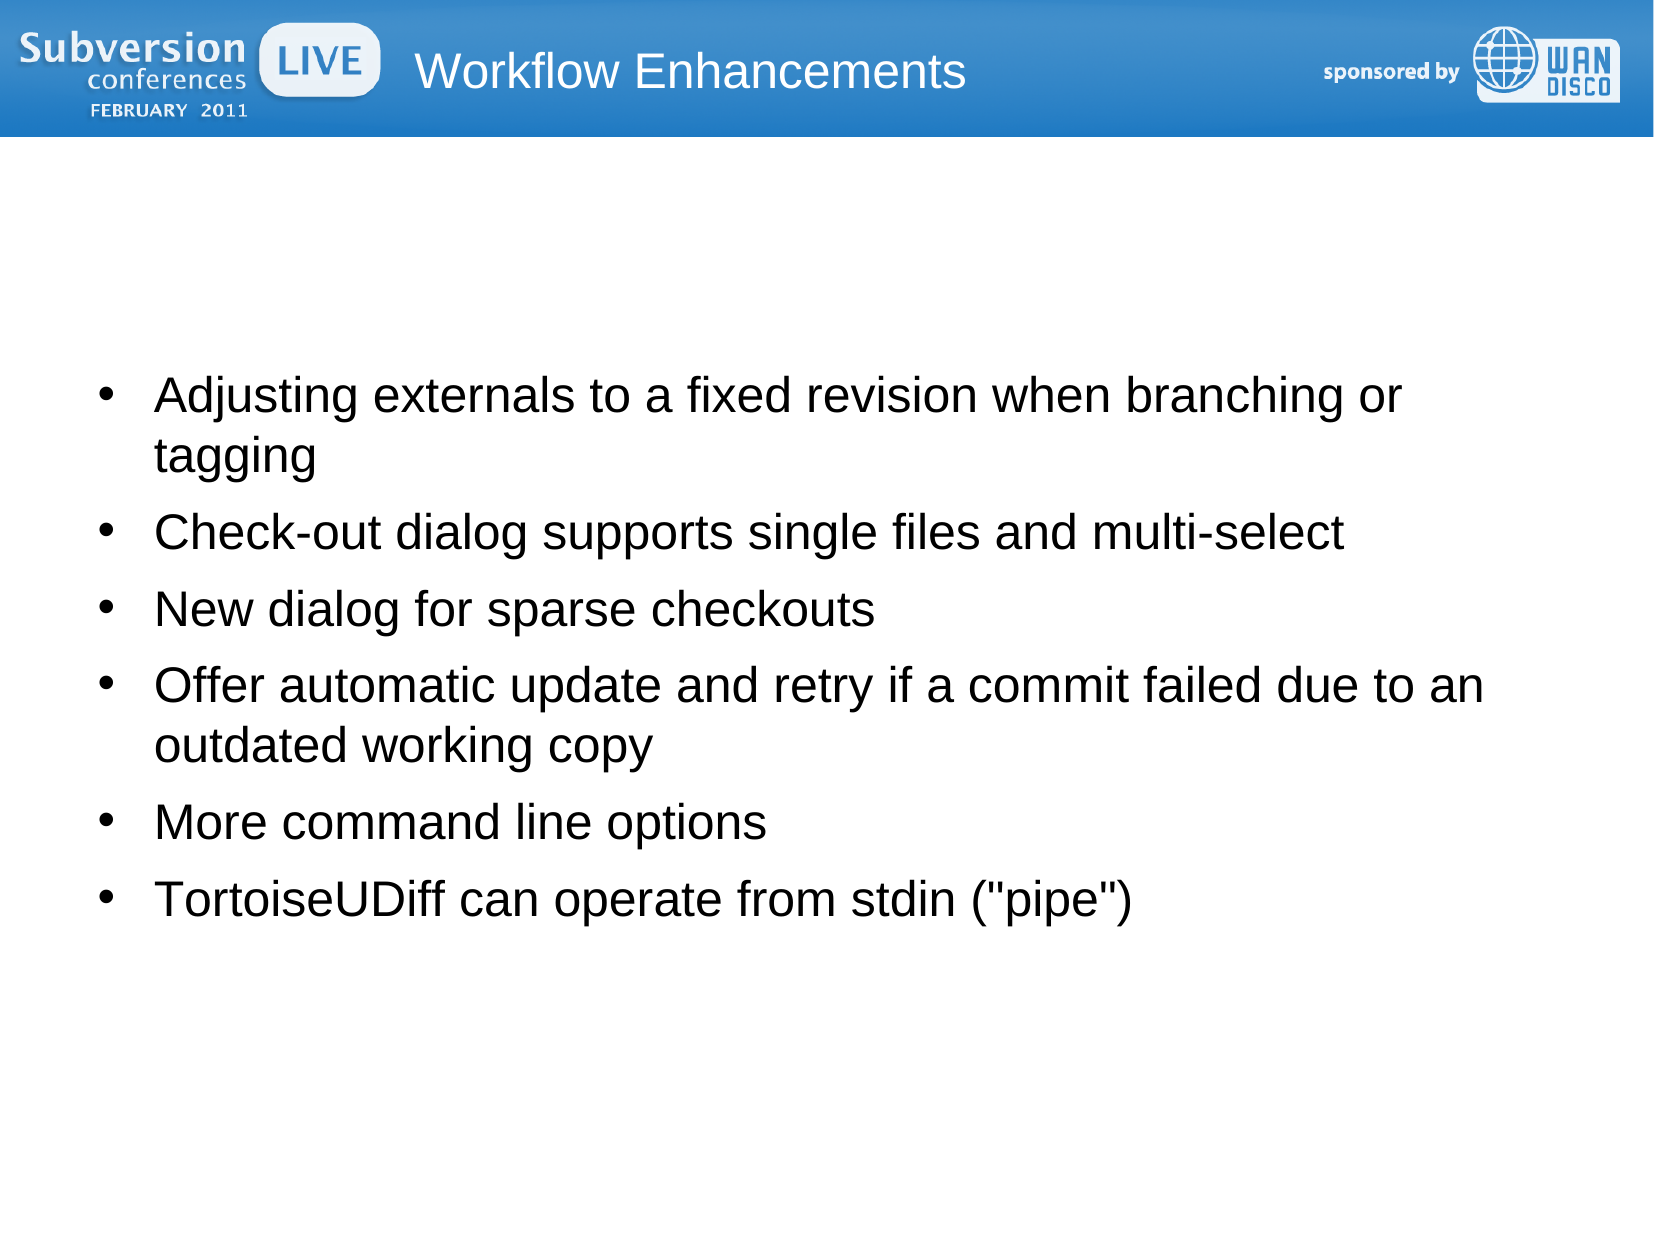

# Workflow Enhancements
Adjusting externals to a fixed revision when branching or tagging
Check-out dialog supports single files and multi-select
New dialog for sparse checkouts
Offer automatic update and retry if a commit failed due to an outdated working copy
More command line options
TortoiseUDiff can operate from stdin ("pipe")